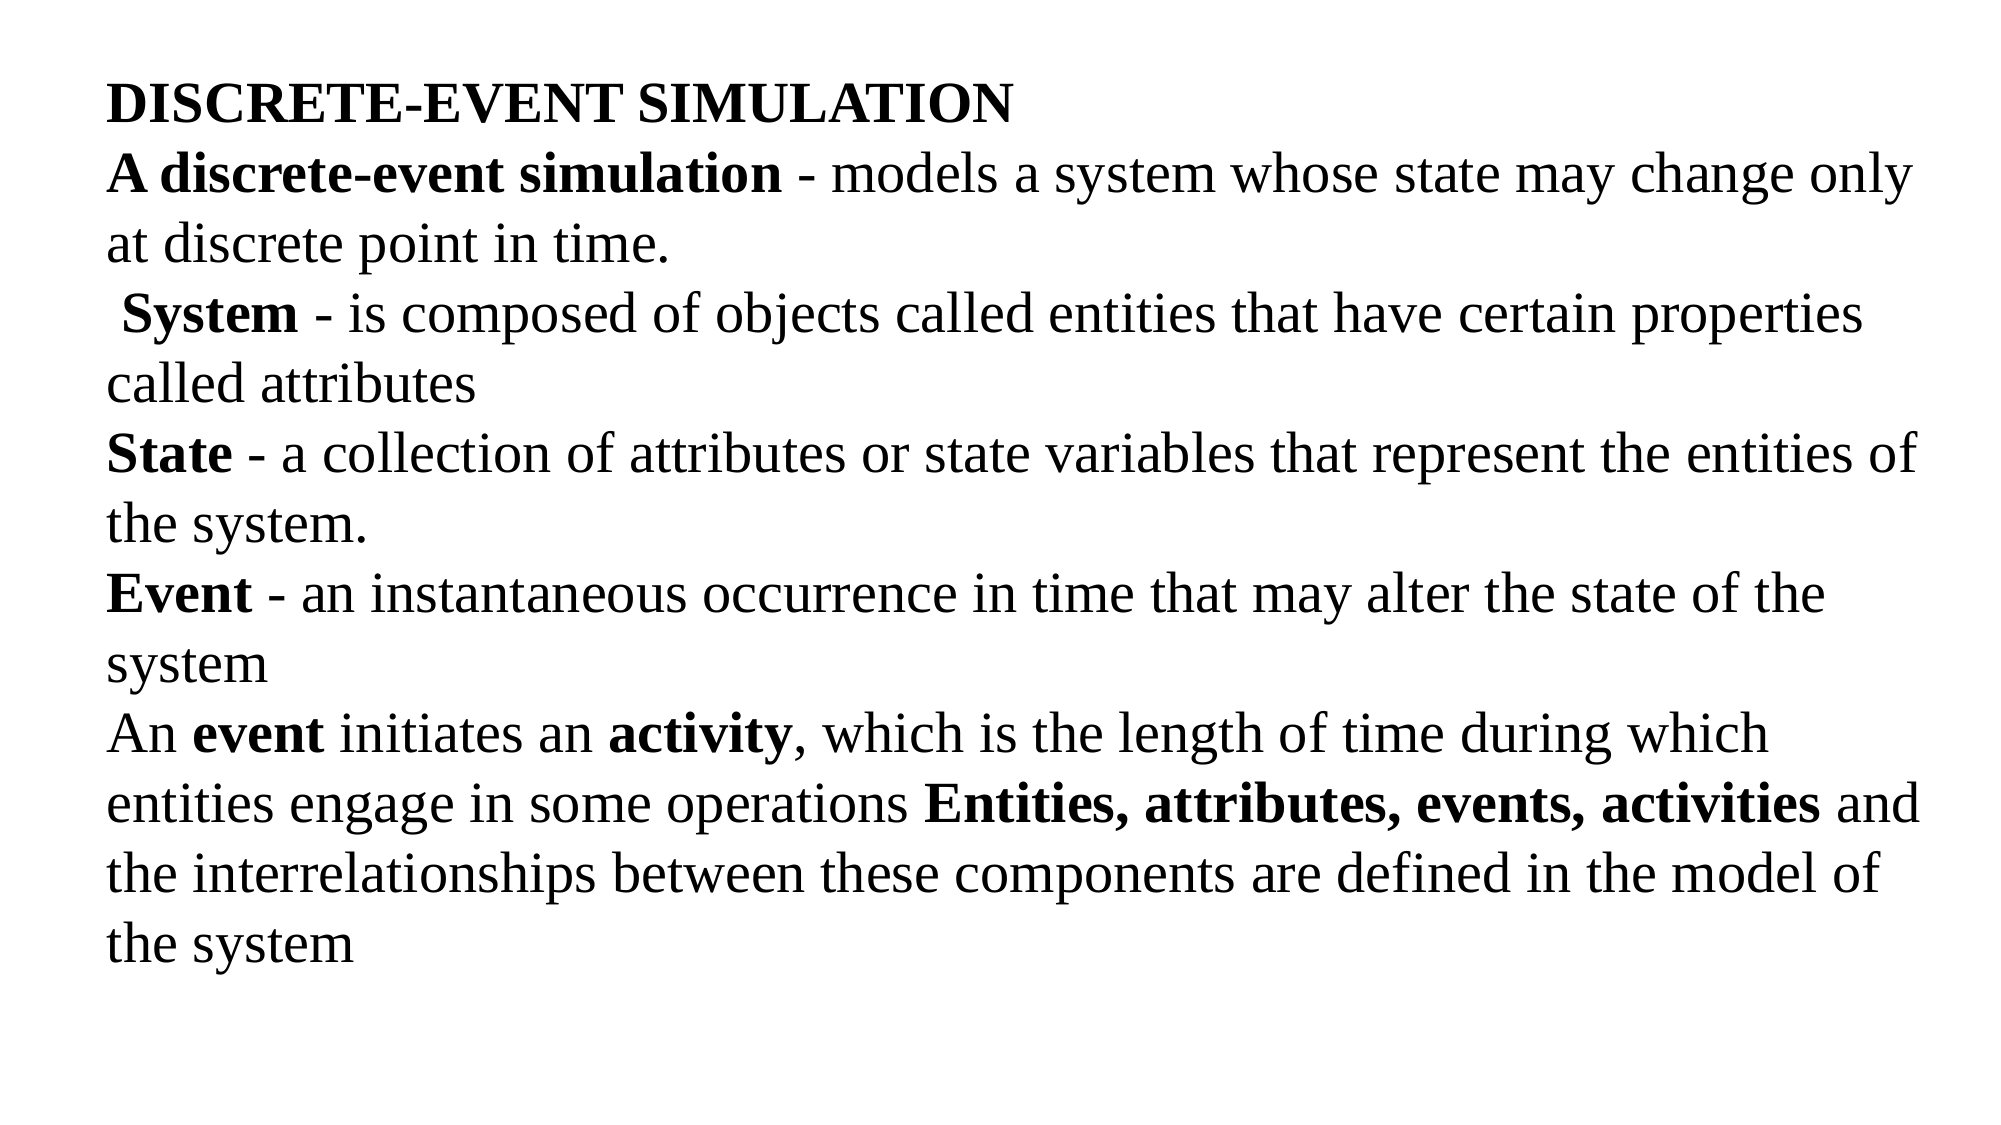

DISCRETE-EVENT SIMULATION
A discrete-event simulation - models a system whose state may change only at discrete point in time.
 System - is composed of objects called entities that have certain properties called attributes
State - a collection of attributes or state variables that represent the entities of the system.
Event - an instantaneous occurrence in time that may alter the state of the system
An event initiates an activity, which is the length of time during which entities engage in some operations Entities, attributes, events, activities and the interrelationships between these components are defined in the model of the system